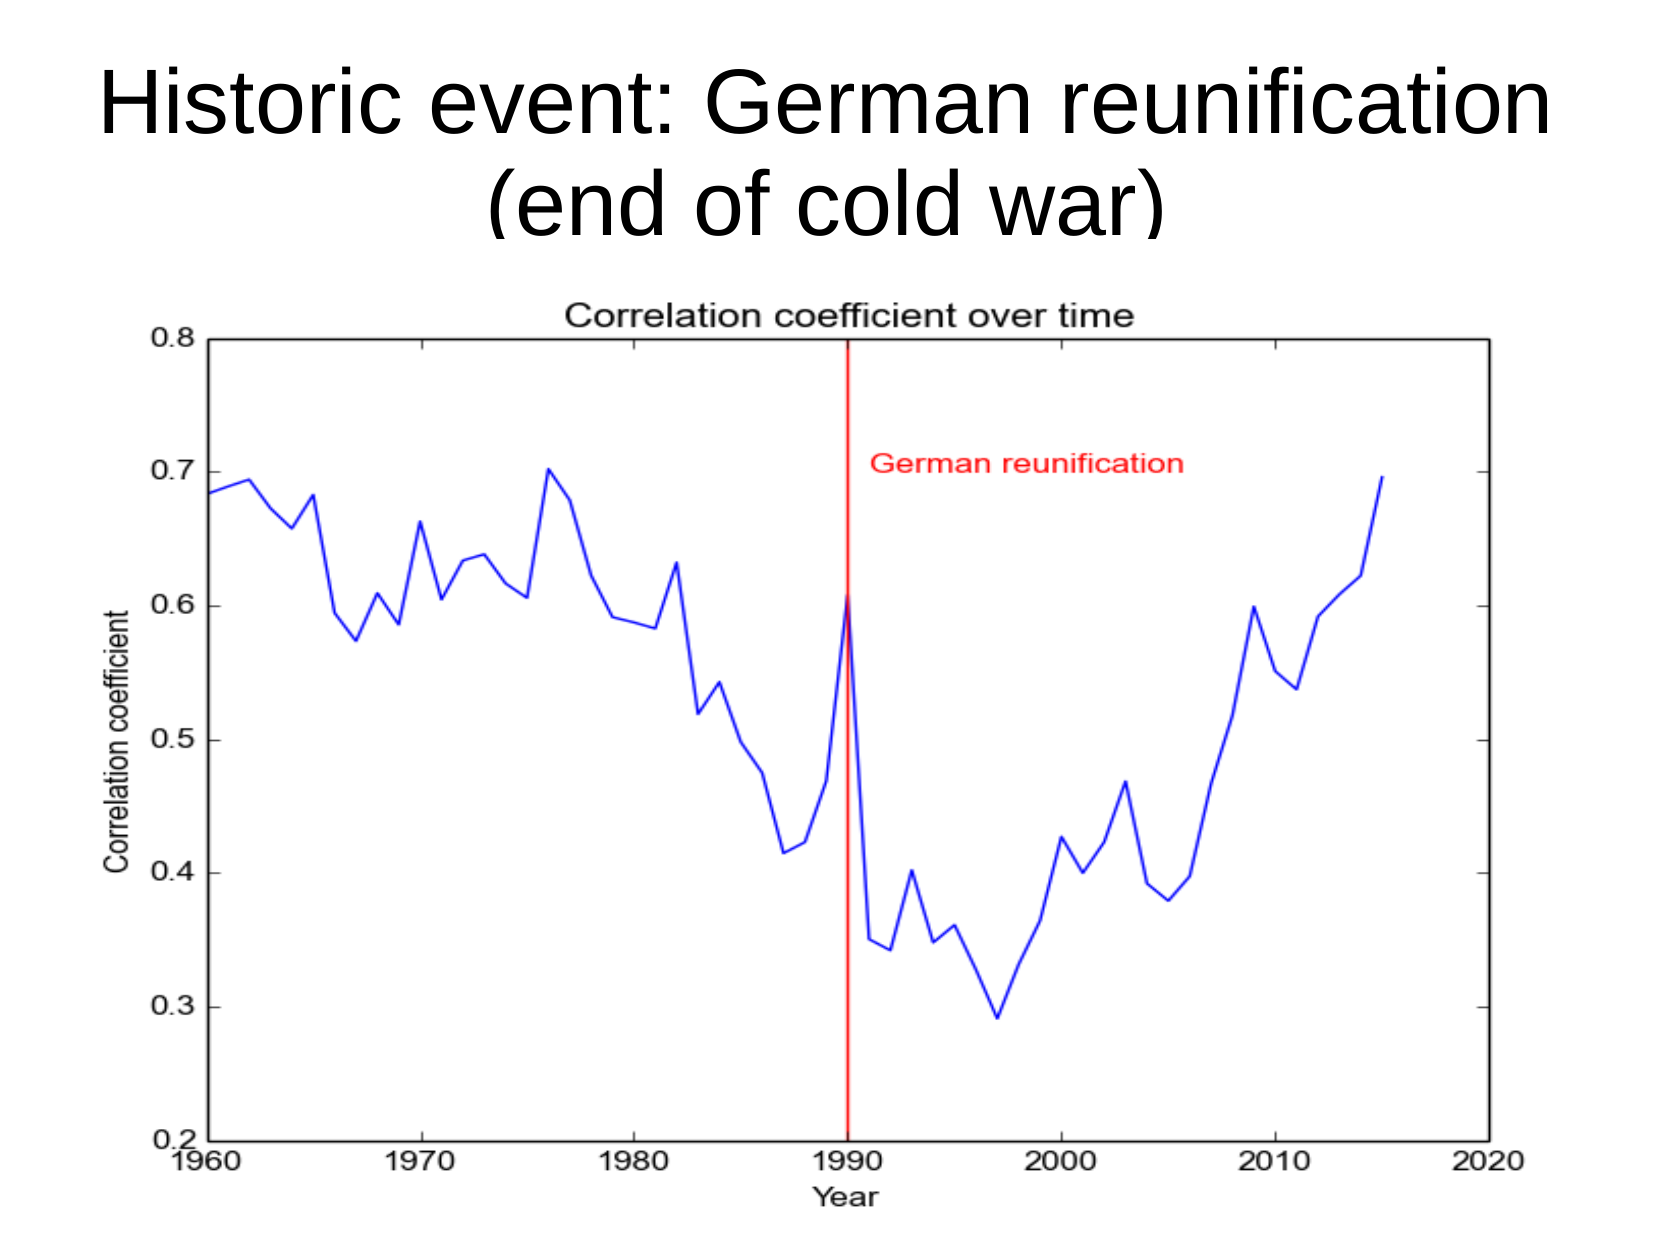

# Historic event: German reunification (end of cold war)